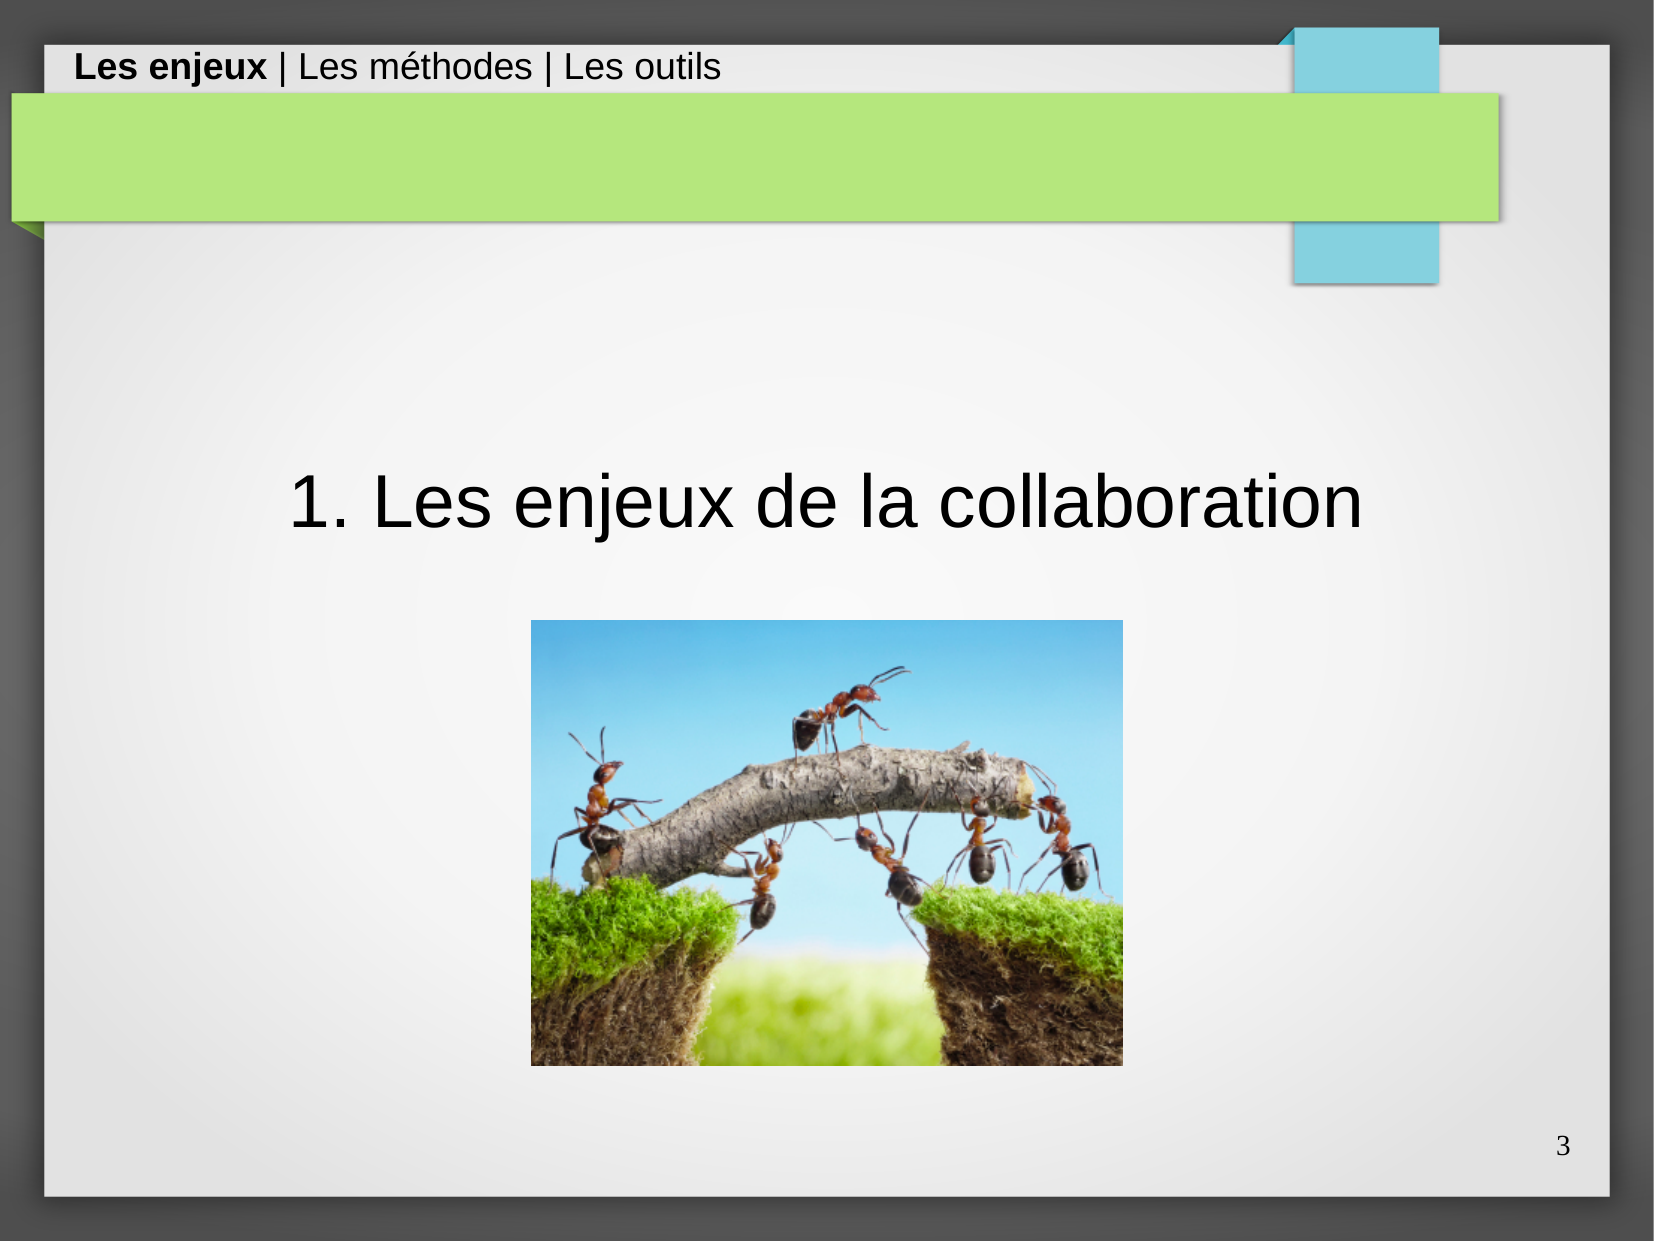

Les enjeux | Les méthodes | Les outils
# 1. Les enjeux de la collaboration
3